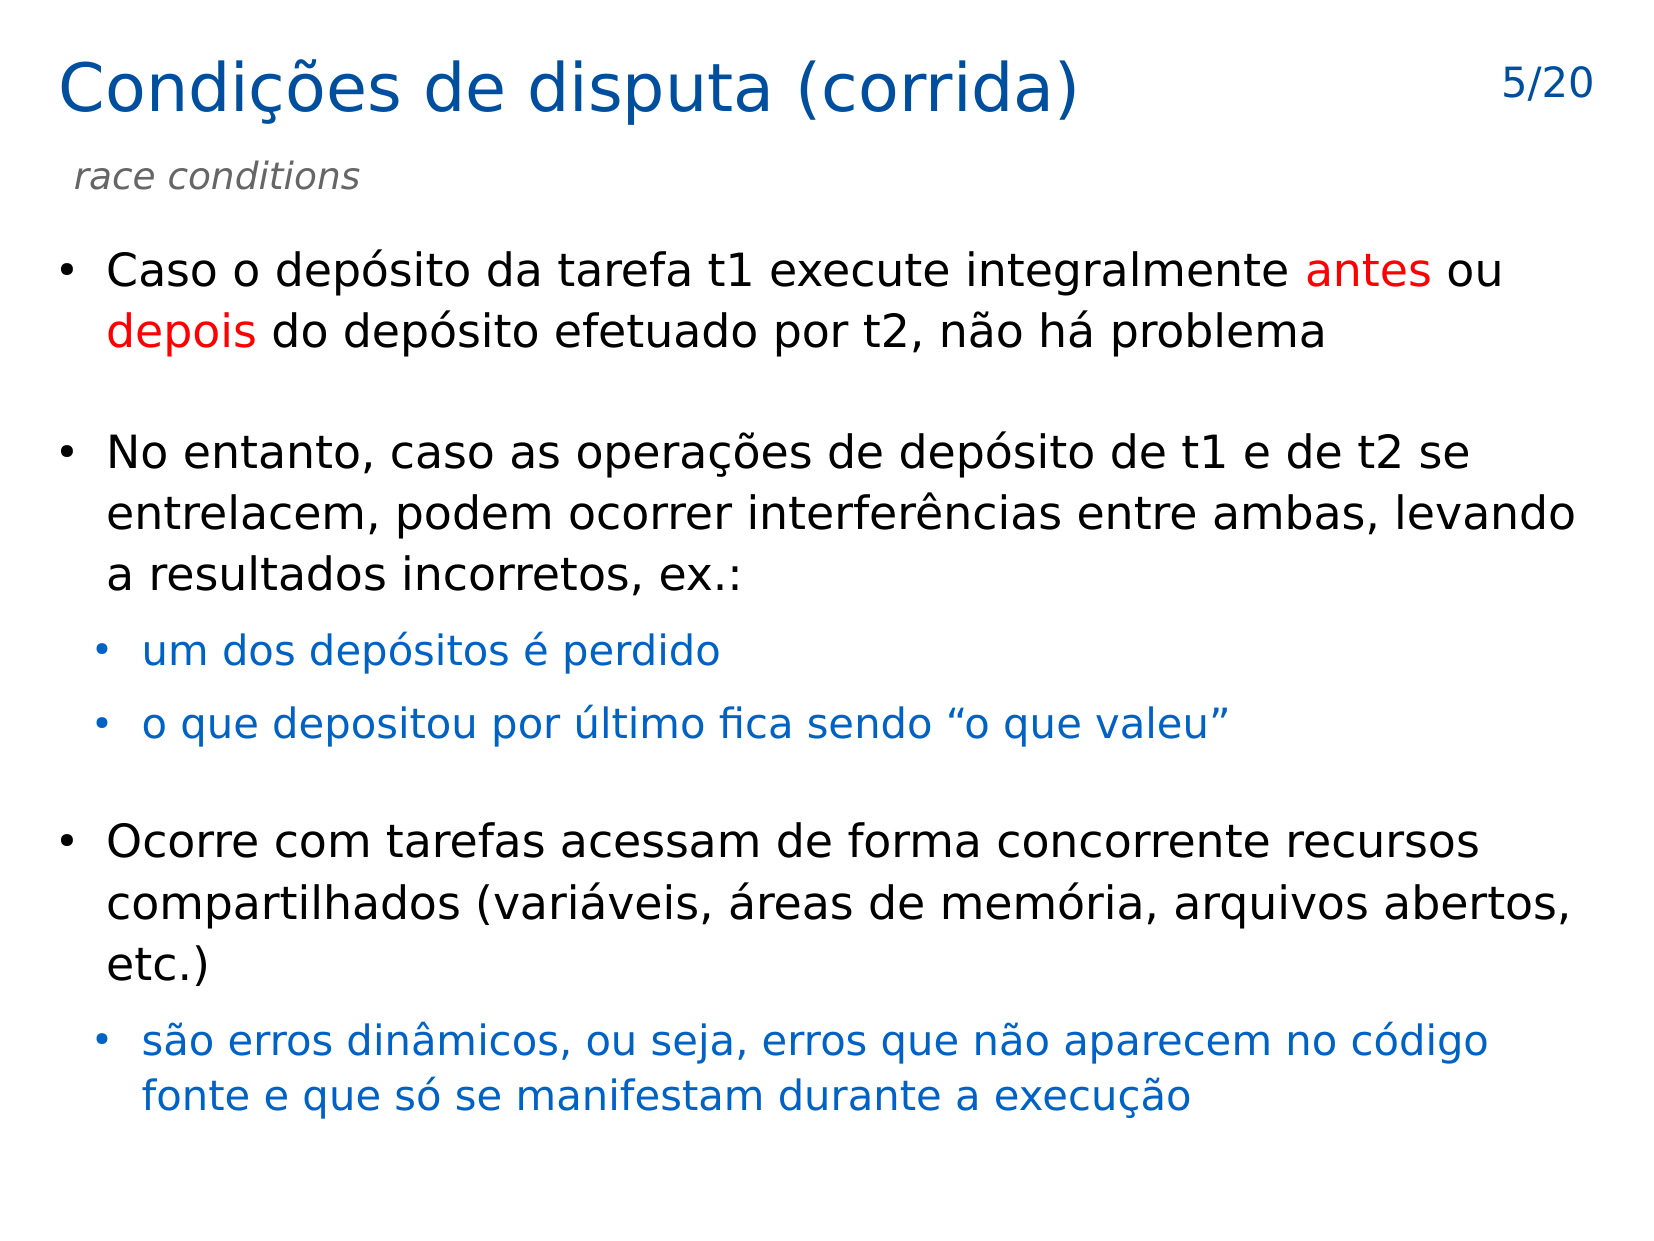

# Condições de disputa (corrida)
5
race conditions
Caso o depósito da tarefa t1 execute integralmente antes ou depois do depósito efetuado por t2, não há problema
No entanto, caso as operações de depósito de t1 e de t2 se entrelacem, podem ocorrer interferências entre ambas, levando a resultados incorretos, ex.:
um dos depósitos é perdido
o que depositou por último fica sendo “o que valeu”
Ocorre com tarefas acessam de forma concorrente recursos compartilhados (variáveis, áreas de memória, arquivos abertos, etc.)
são erros dinâmicos, ou seja, erros que não aparecem no código fonte e que só se manifestam durante a execução